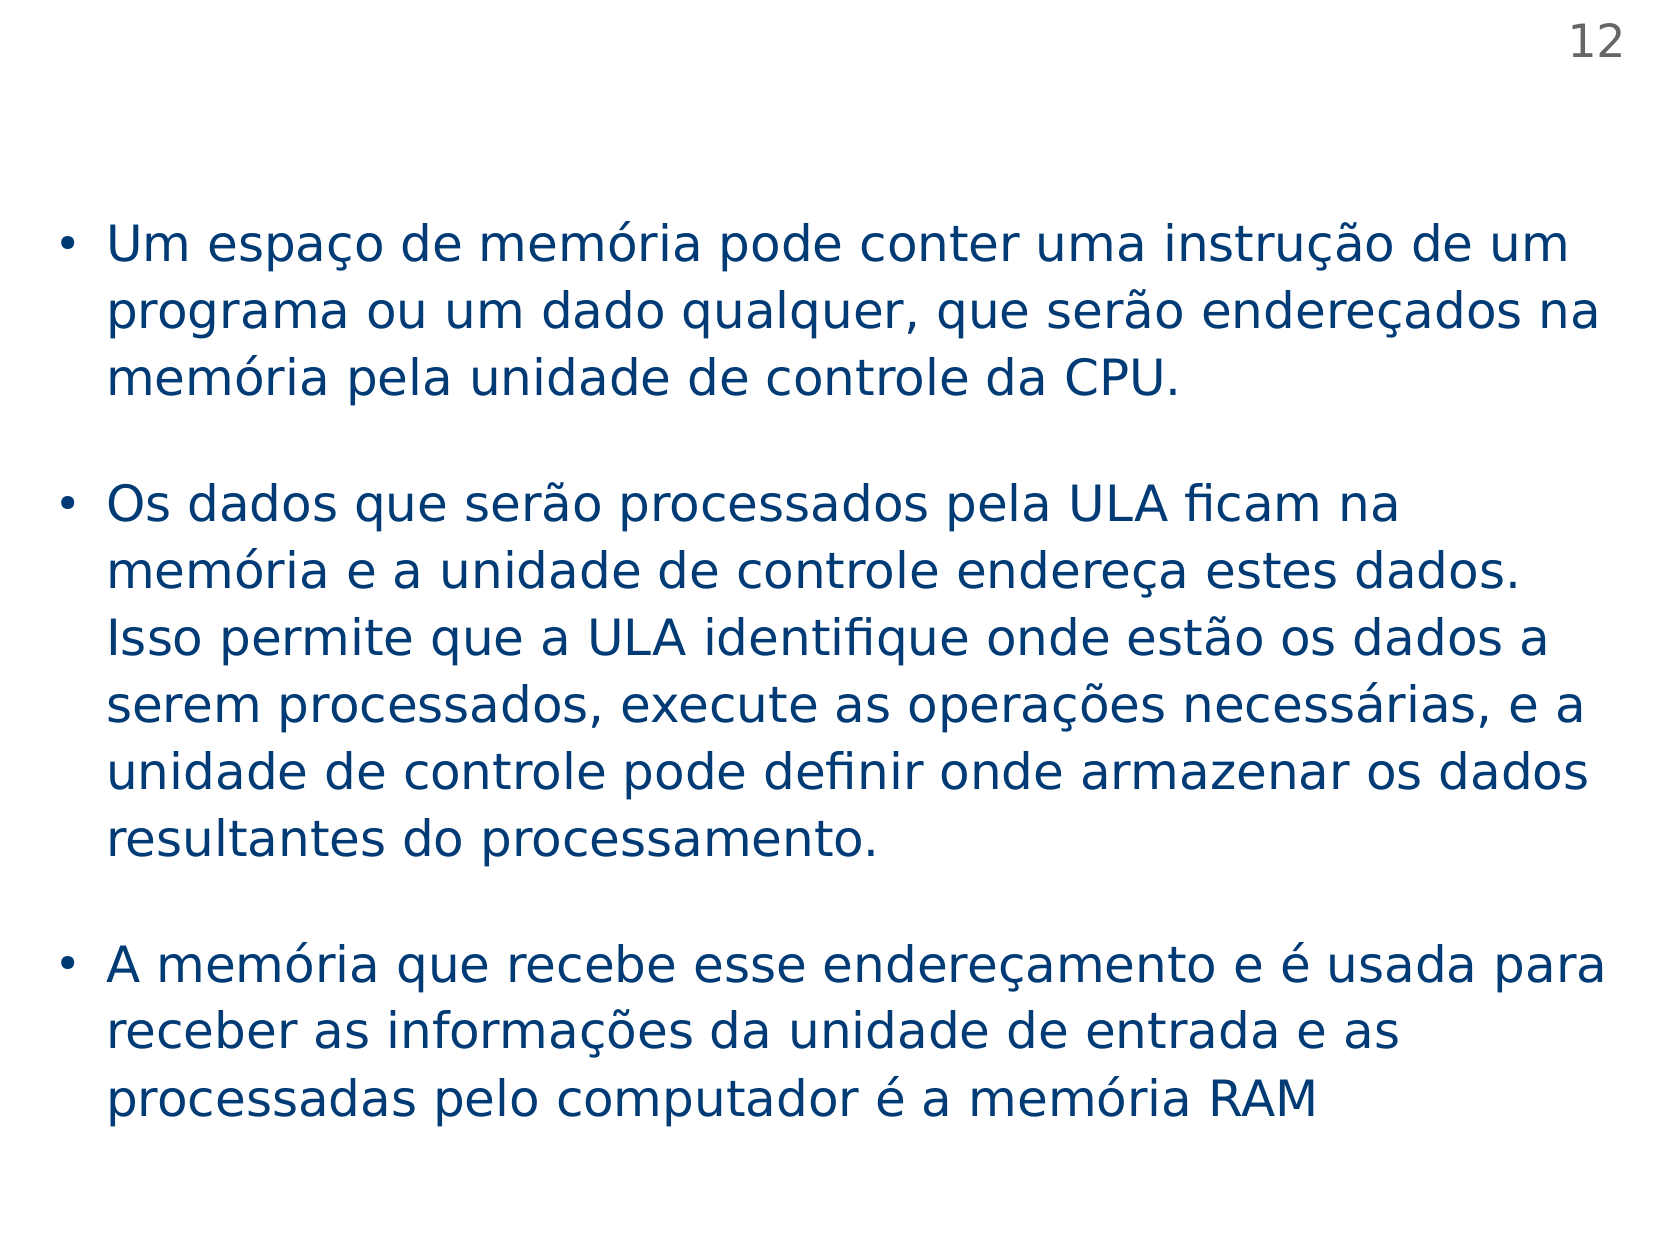

12
#
Um espaço de memória pode conter uma instrução de um programa ou um dado qualquer, que serão endereçados na memória pela unidade de controle da CPU.
Os dados que serão processados pela ULA ficam na memória e a unidade de controle endereça estes dados. Isso permite que a ULA identifique onde estão os dados a serem processados, execute as operações necessárias, e a unidade de controle pode definir onde armazenar os dados resultantes do processamento.
A memória que recebe esse endereçamento e é usada para receber as informações da unidade de entrada e as processadas pelo computador é a memória RAM